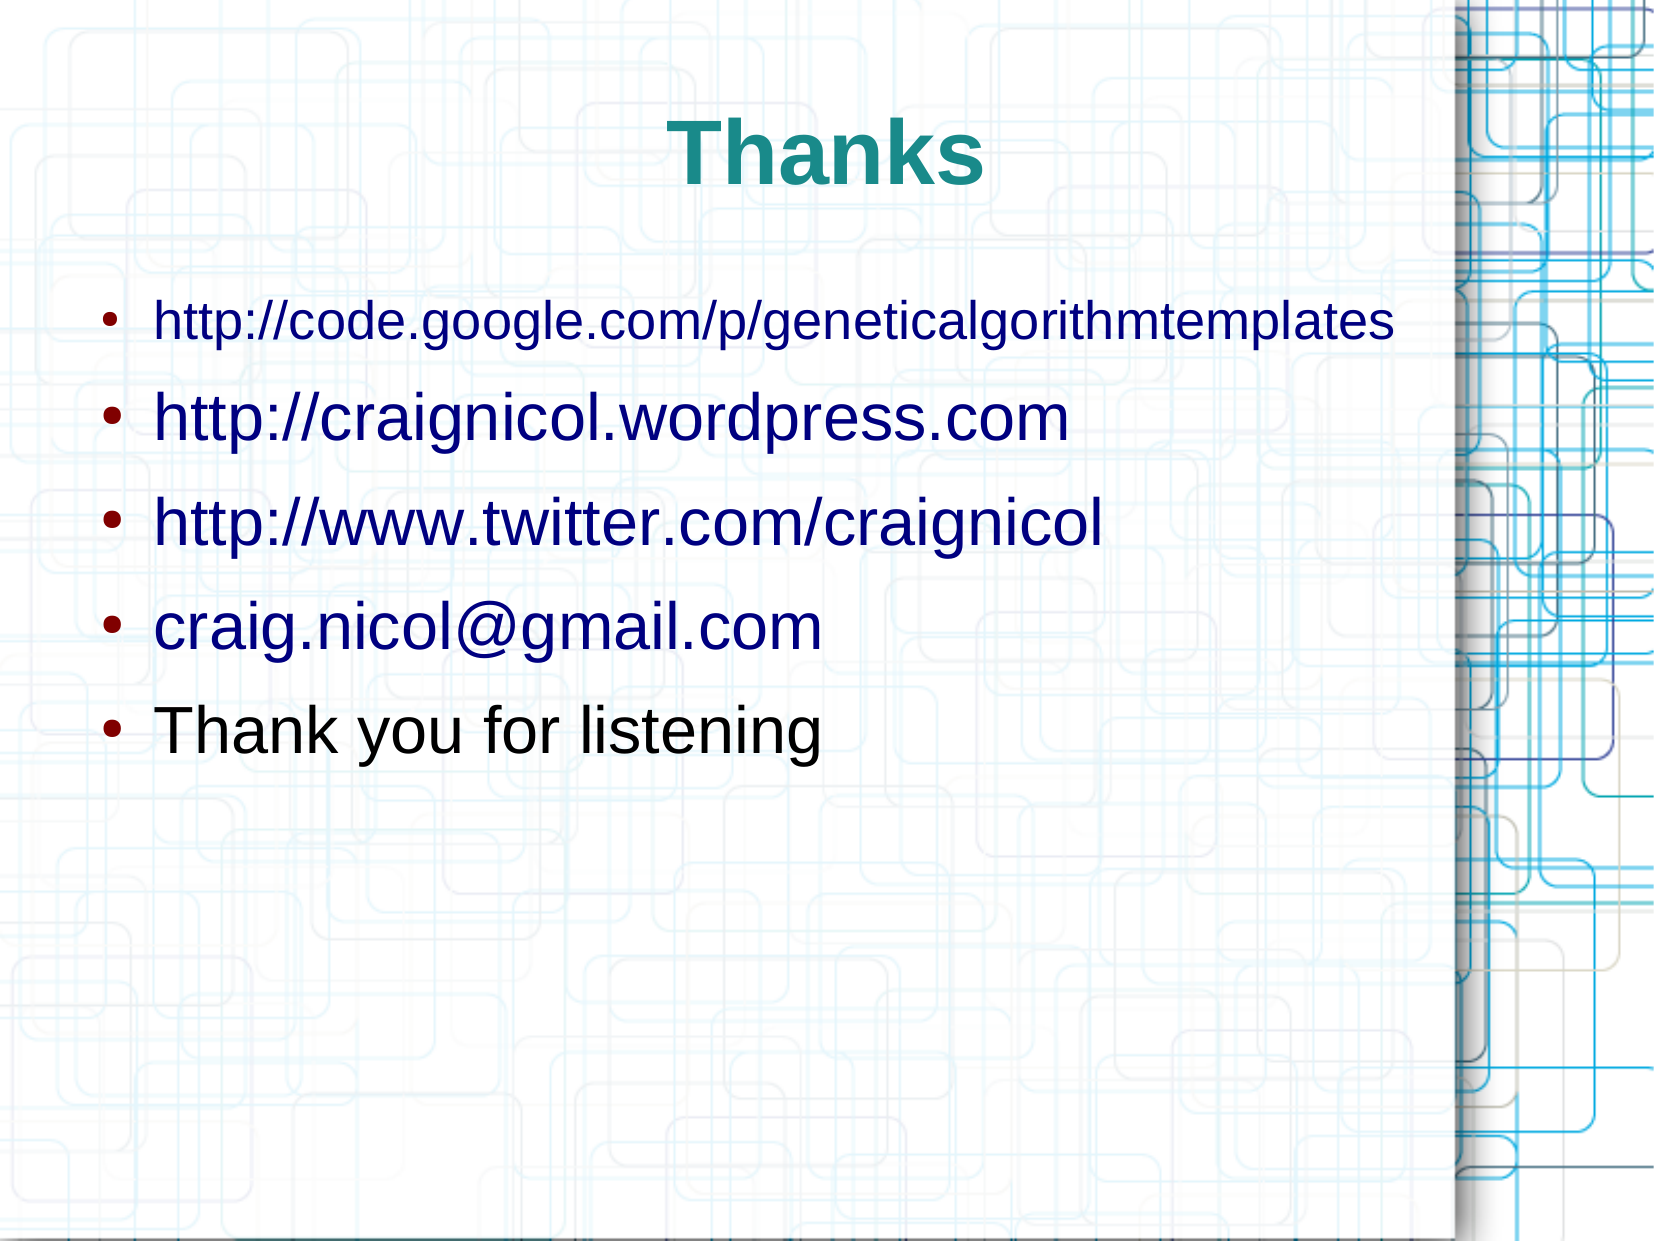

# Thanks
http://code.google.com/p/geneticalgorithmtemplates
http://craignicol.wordpress.com
http://www.twitter.com/craignicol
craig.nicol@gmail.com
Thank you for listening